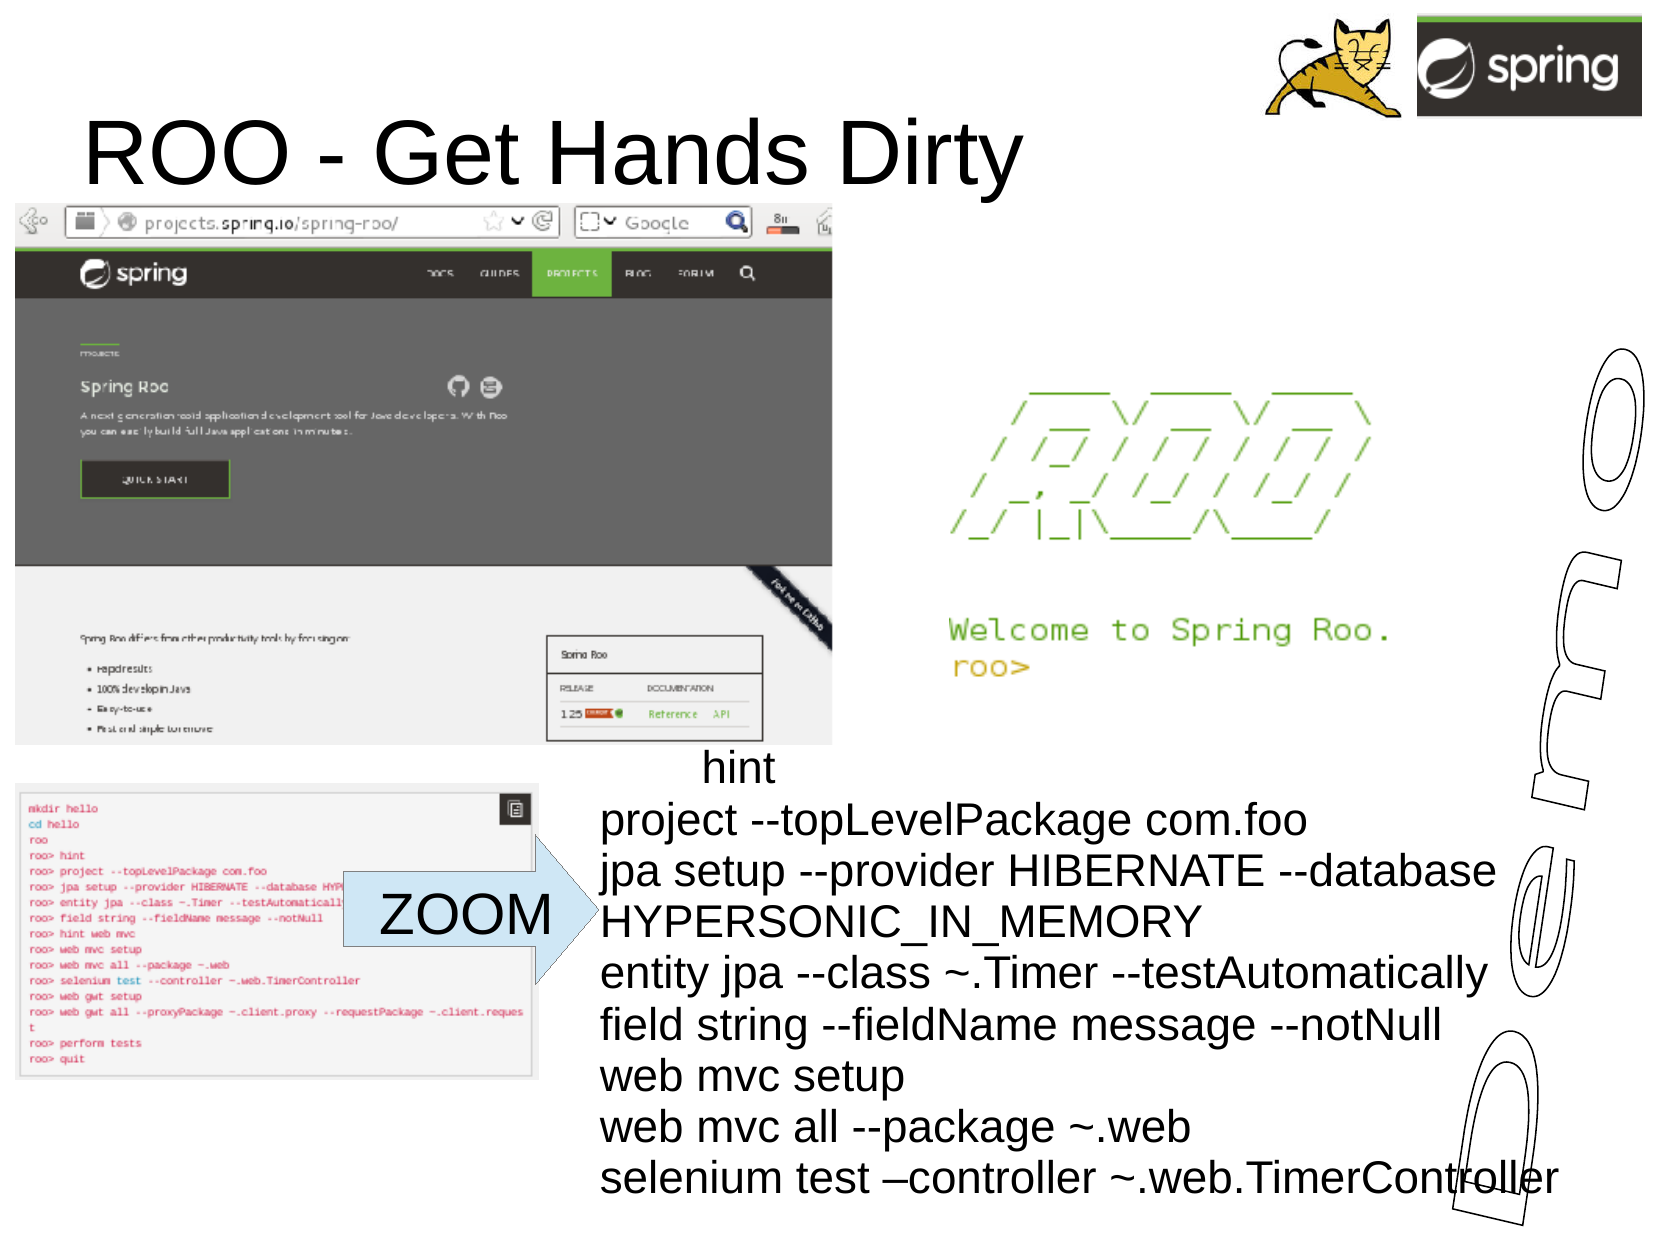

# ROO - Get Hands Dirty
 hint
project --topLevelPackage com.foo
jpa setup --provider HIBERNATE --database HYPERSONIC_IN_MEMORY
entity jpa --class ~.Timer --testAutomatically
field string --fieldName message --notNull
web mvc setup
web mvc all --package ~.web
selenium test –controller ~.web.TimerController
Demo
ZOOM